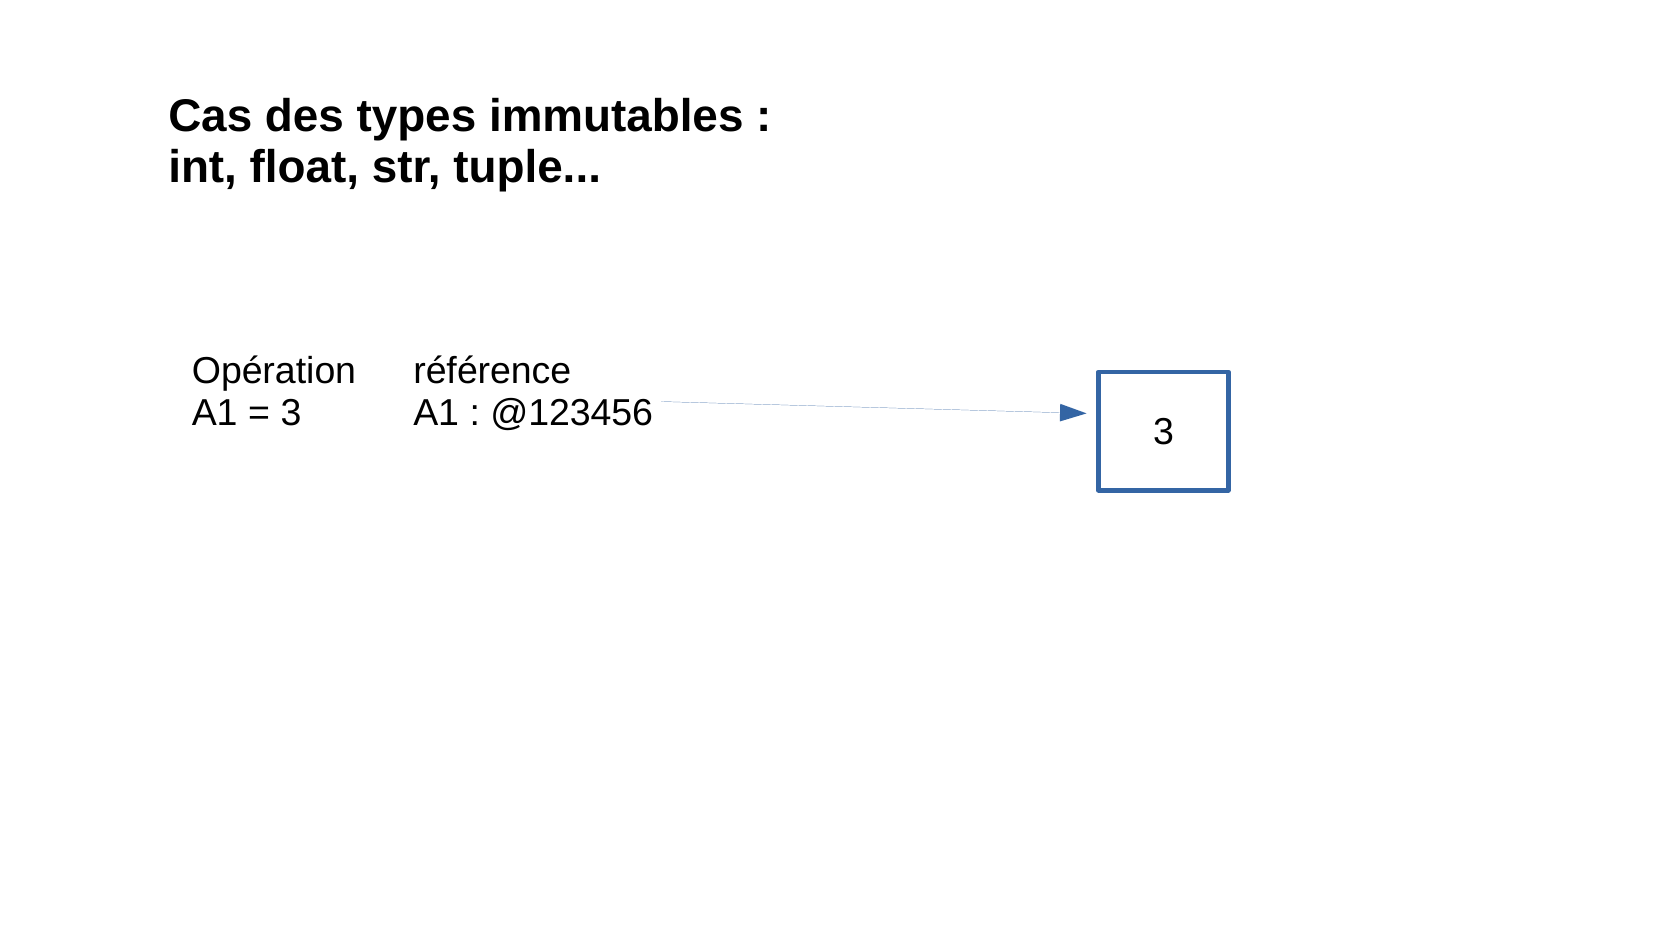

Cas des types immutables :
int, float, str, tuple...
Opération	référence
A1 = 3		A1 : @123456
3